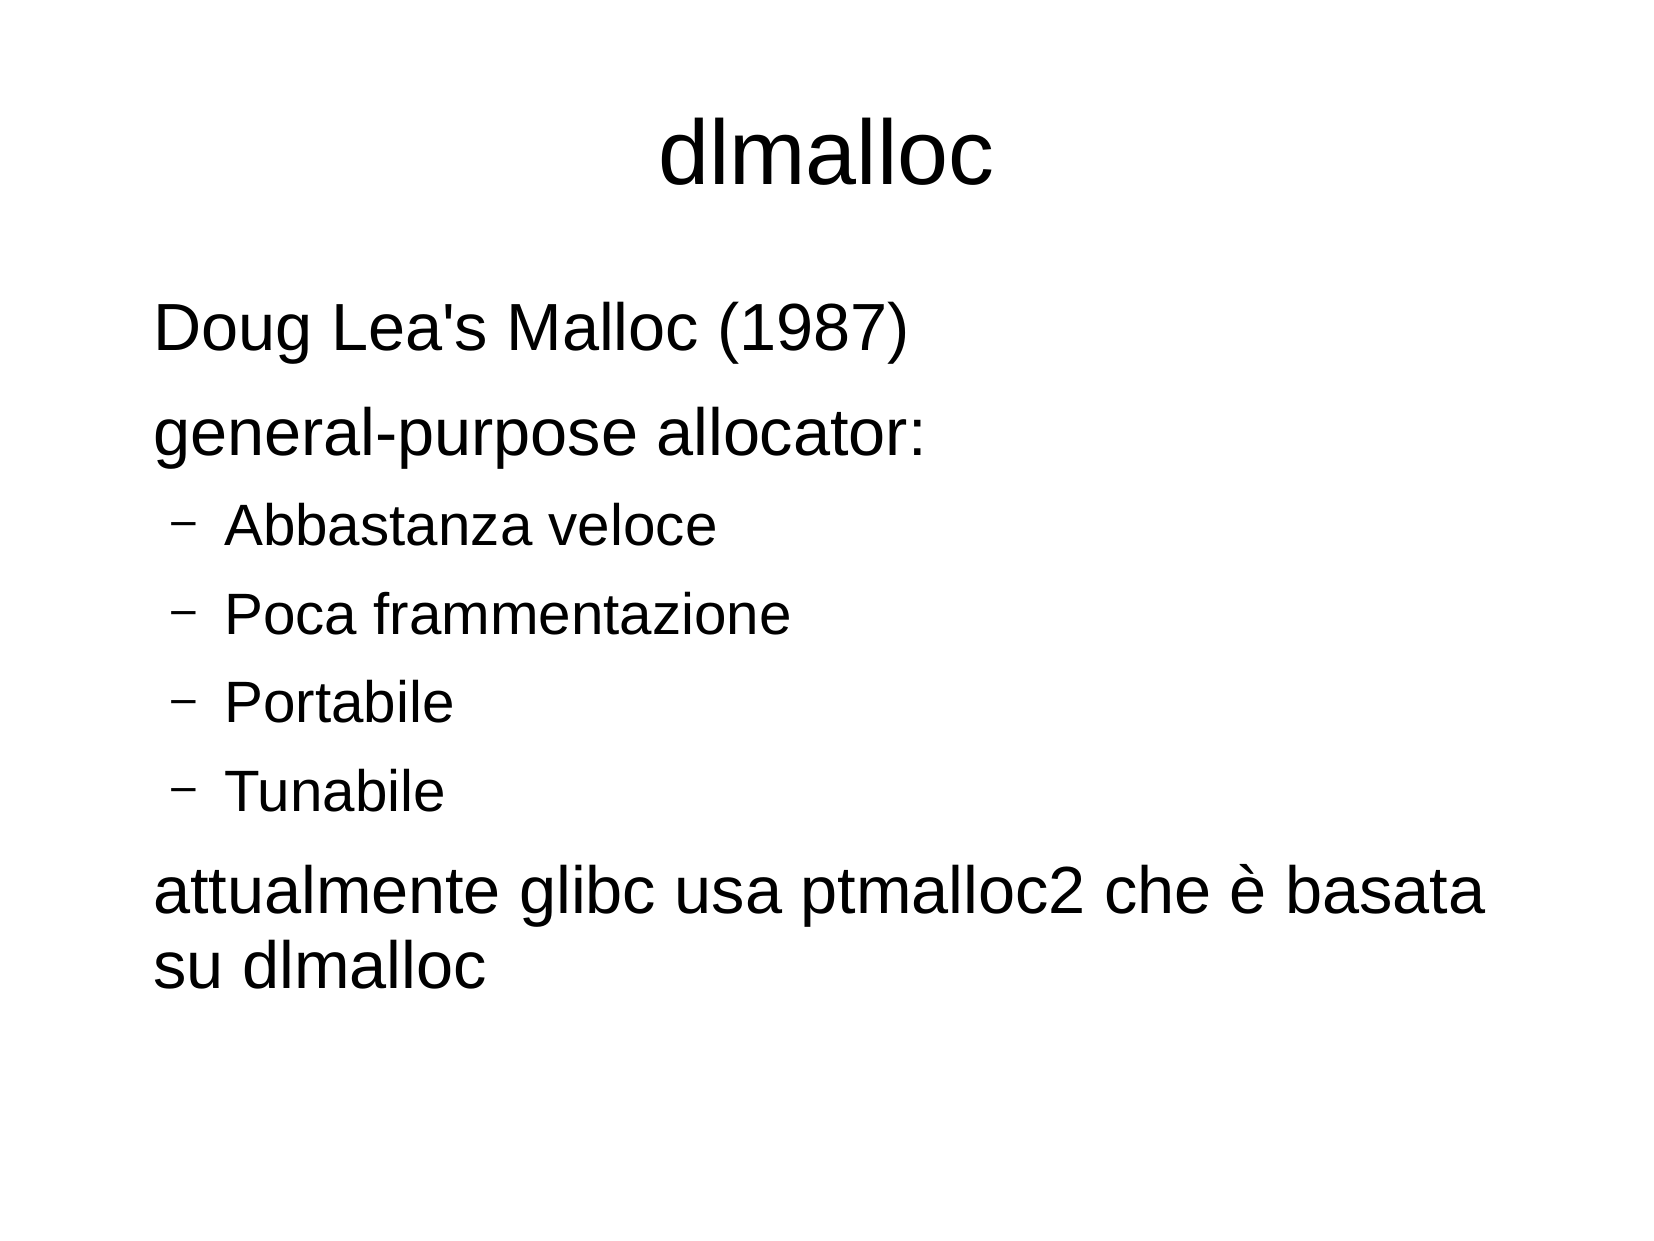

# dlmalloc
Doug Lea's Malloc (1987)
general-purpose allocator:
Abbastanza veloce
Poca frammentazione
Portabile
Tunabile
attualmente glibc usa ptmalloc2 che è basata su dlmalloc